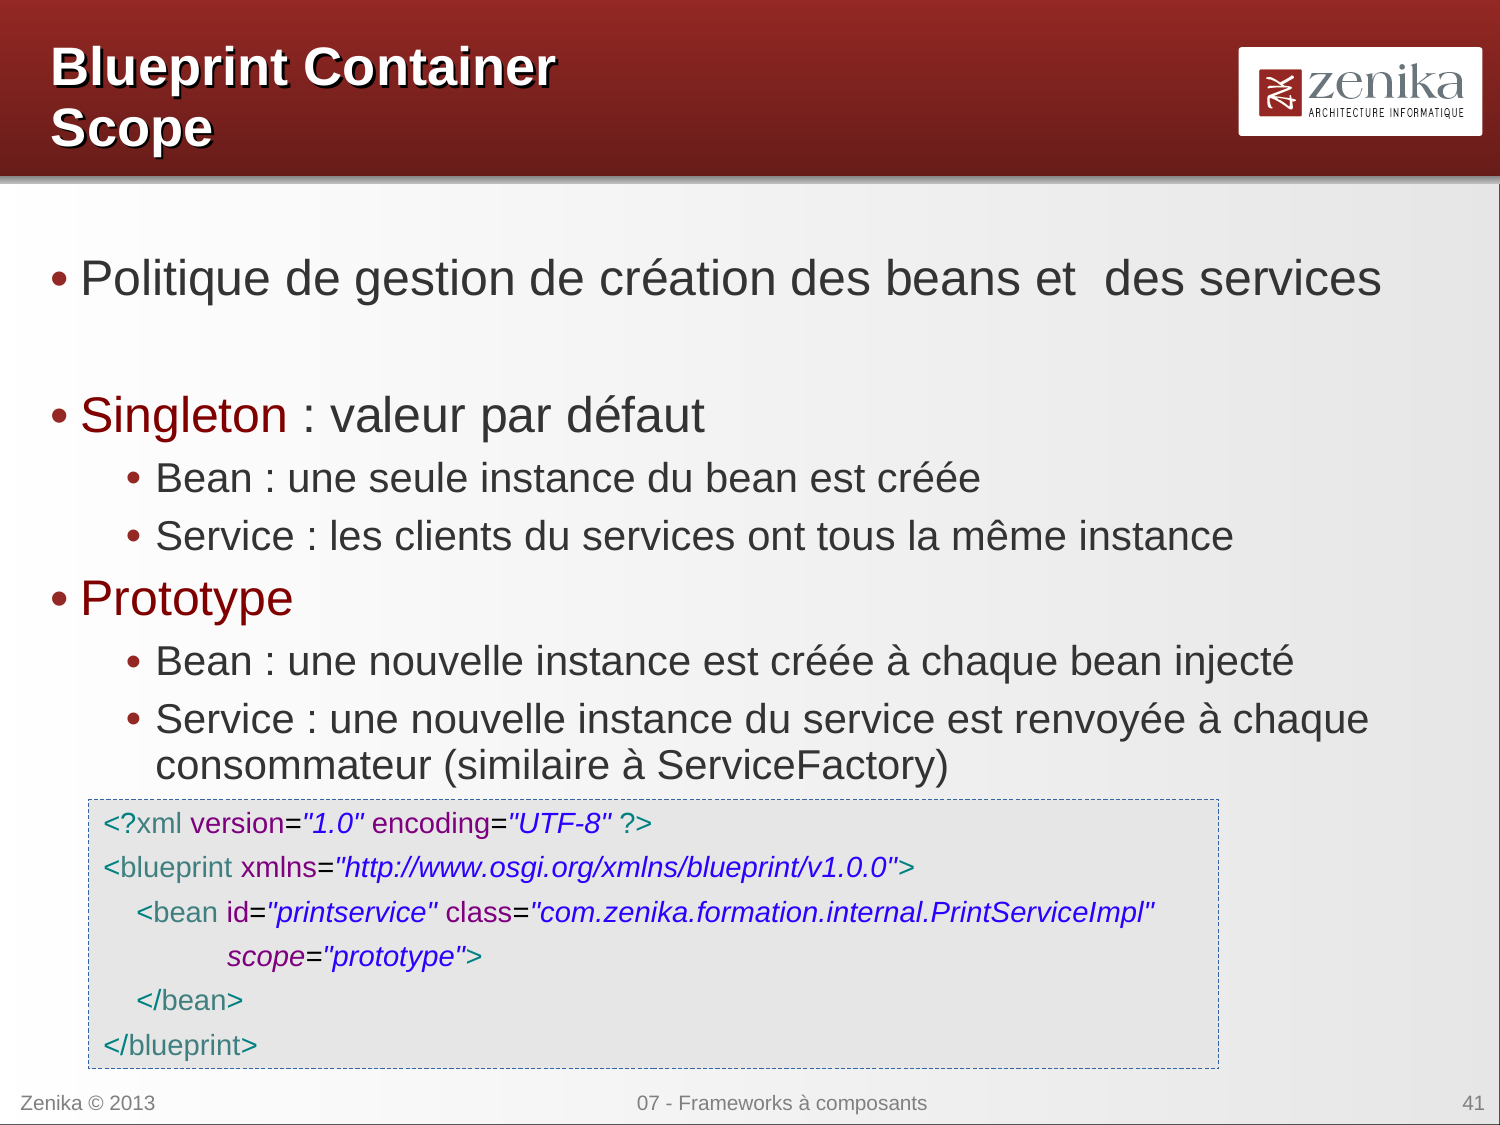

# Blueprint Container Scope
Politique de gestion de création des beans et des services
Singleton : valeur par défaut
Bean : une seule instance du bean est créée
Service : les clients du services ont tous la même instance
Prototype
Bean : une nouvelle instance est créée à chaque bean injecté
Service : une nouvelle instance du service est renvoyée à chaque consommateur (similaire à ServiceFactory)
<?xml version="1.0" encoding="UTF-8" ?>
<blueprint xmlns="http://www.osgi.org/xmlns/blueprint/v1.0.0">
 <bean id="printservice" class="com.zenika.formation.internal.PrintServiceImpl"
 scope="prototype">
 </bean>
</blueprint>